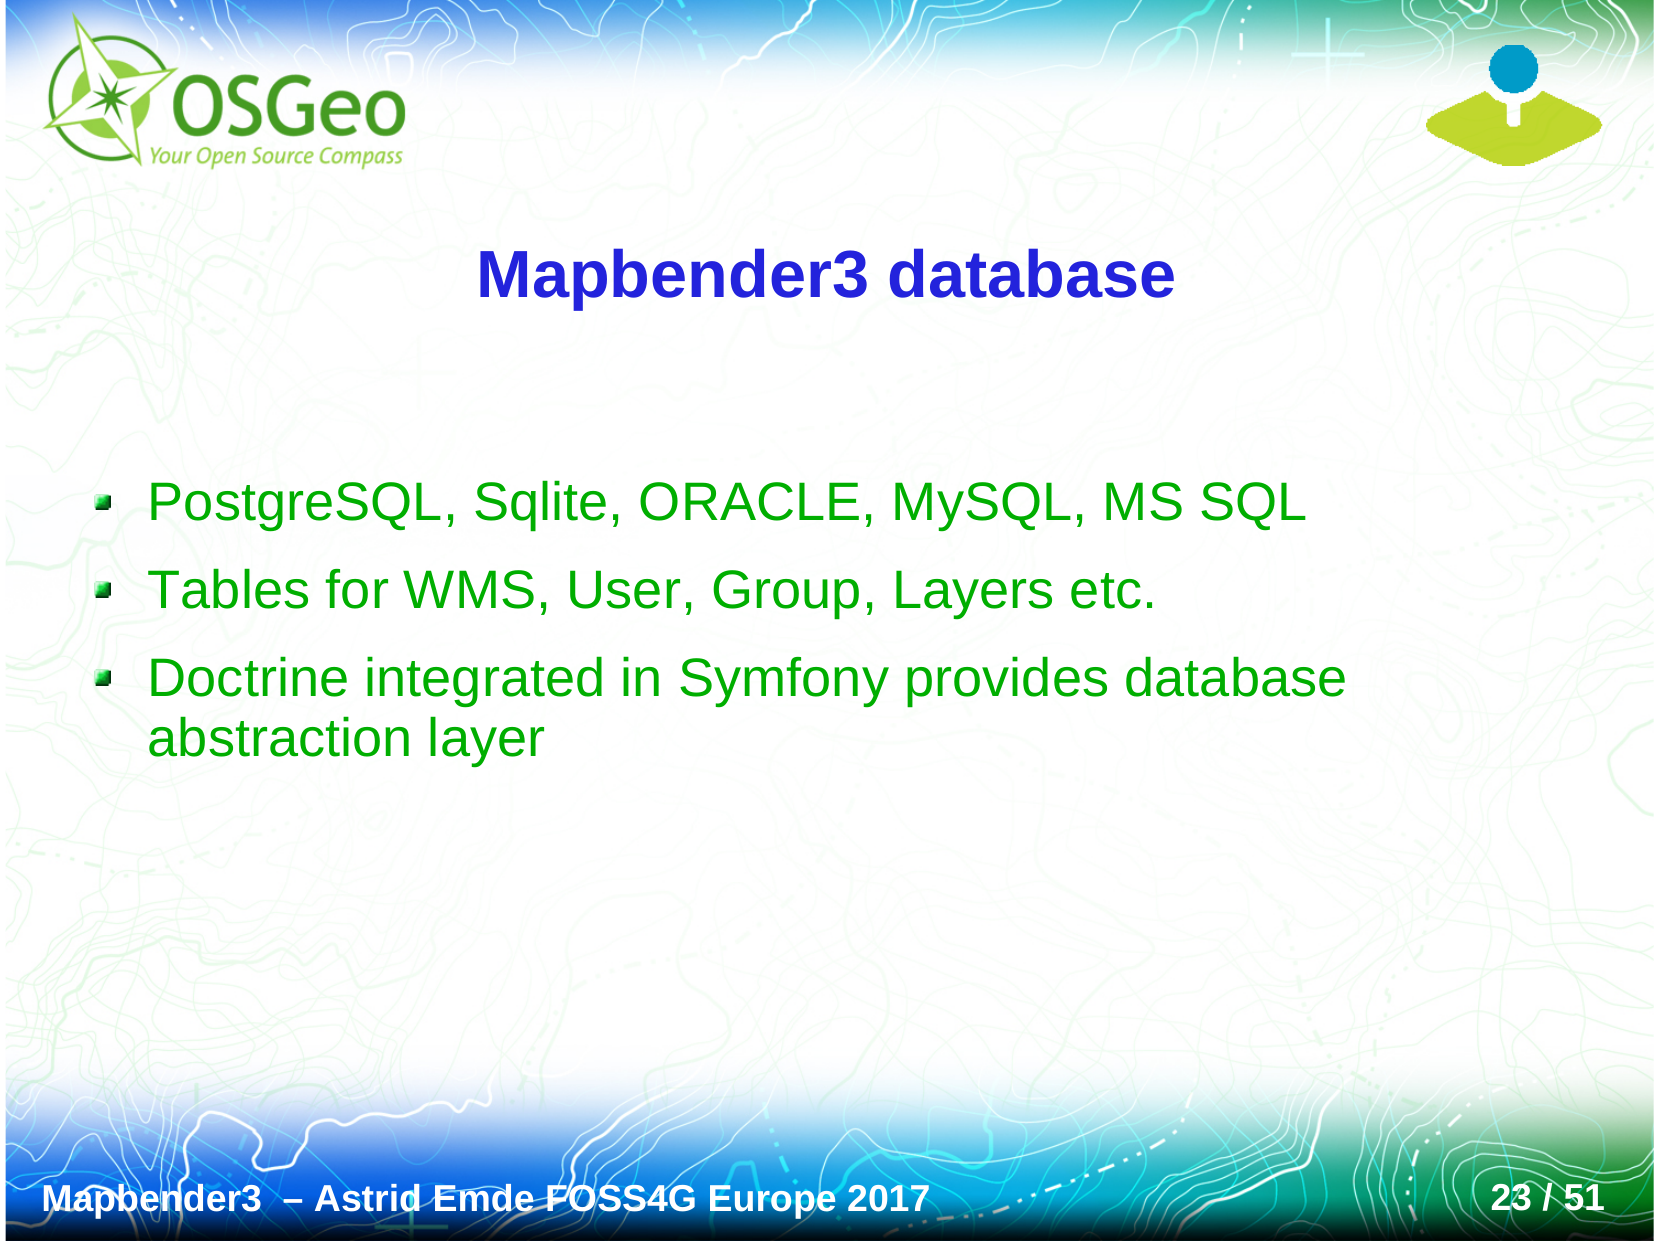

# Mapbender3 database
PostgreSQL, Sqlite, ORACLE, MySQL, MS SQL
Tables for WMS, User, Group, Layers etc.
Doctrine integrated in Symfony provides database abstraction layer